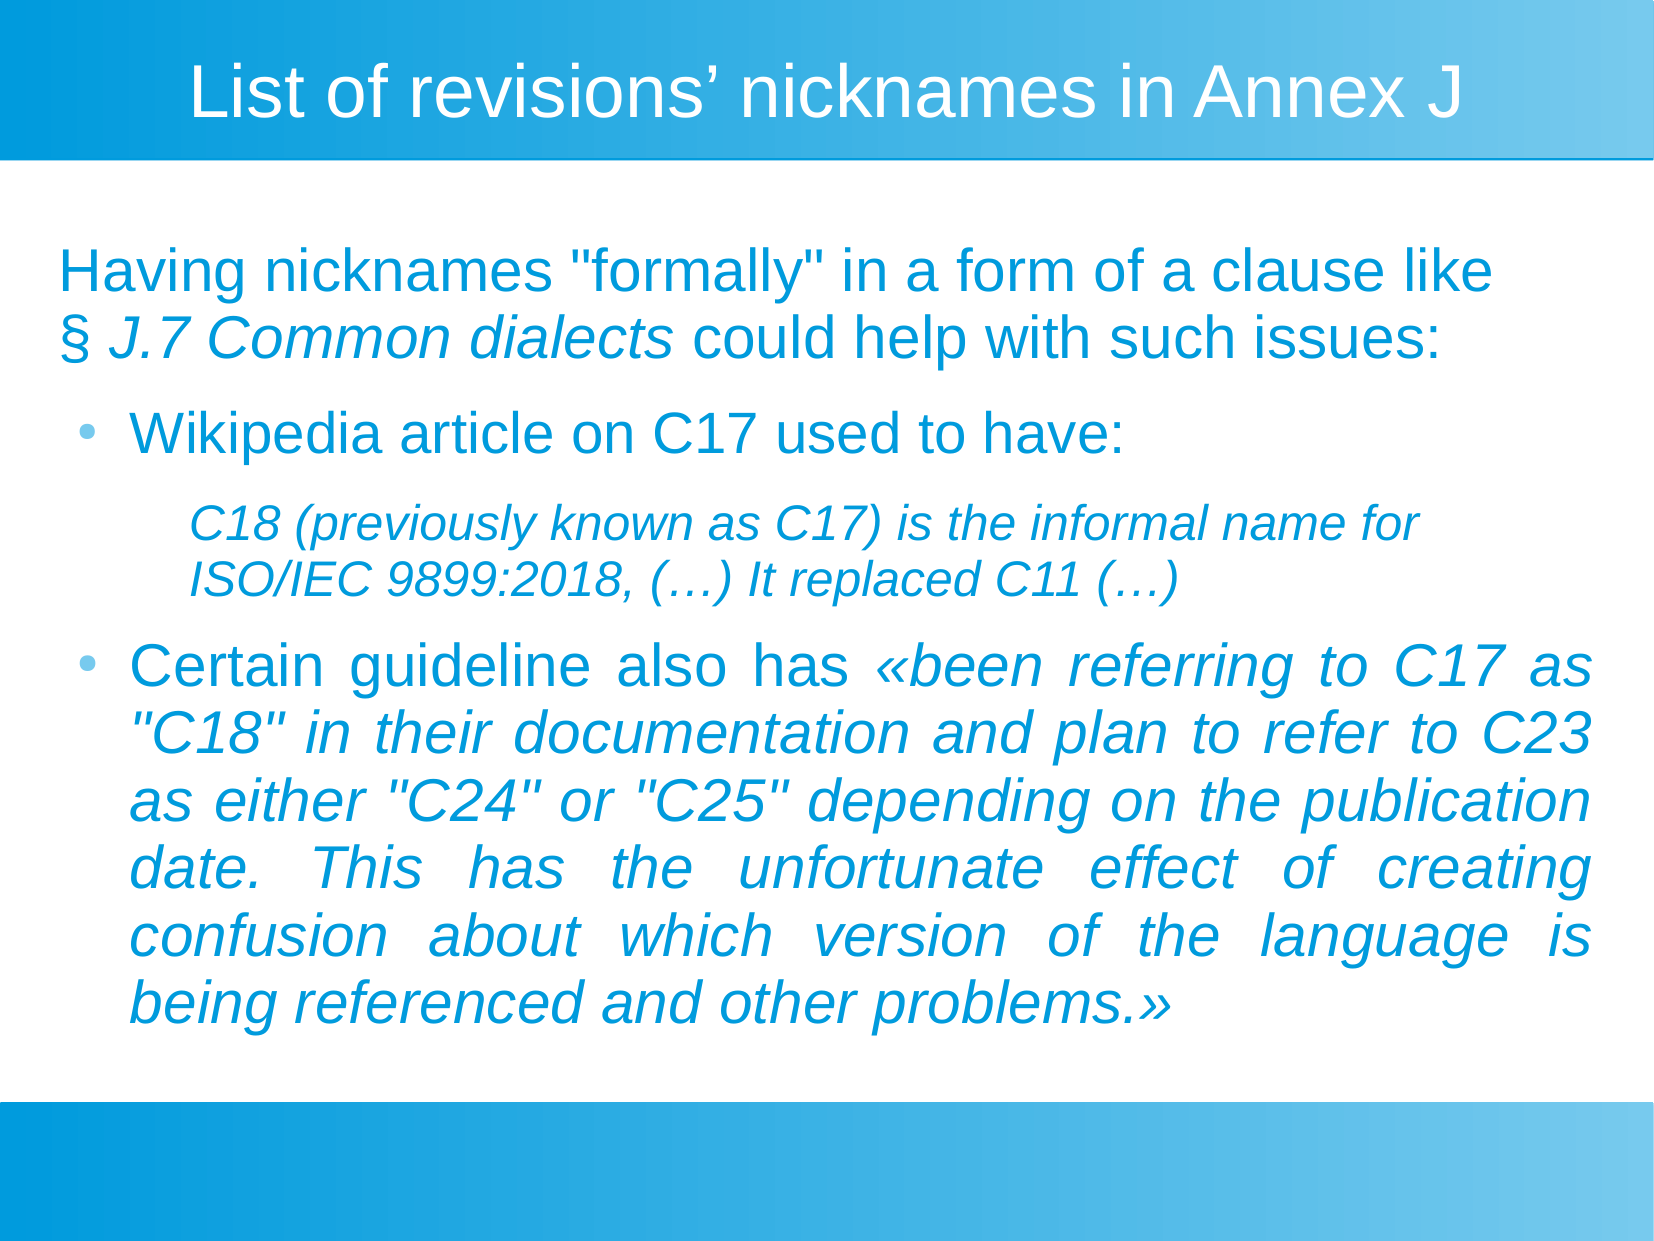

# List of revisions’ nicknames in Annex J
Having nicknames "formally" in a form of a clause like § J.7 Common dialects could help with such issues:
Wikipedia article on C17 used to have:
C18 (previously known as C17) is the informal name for ISO/IEC 9899:2018, (…) It replaced C11 (…)
Certain guideline also has «been referring to C17 as "C18" in their documentation and plan to refer to C23 as either "C24" or "C25" depending on the publication date. This has the unfortunate effect of creating confusion about which version of the language is being referenced and other problems.»